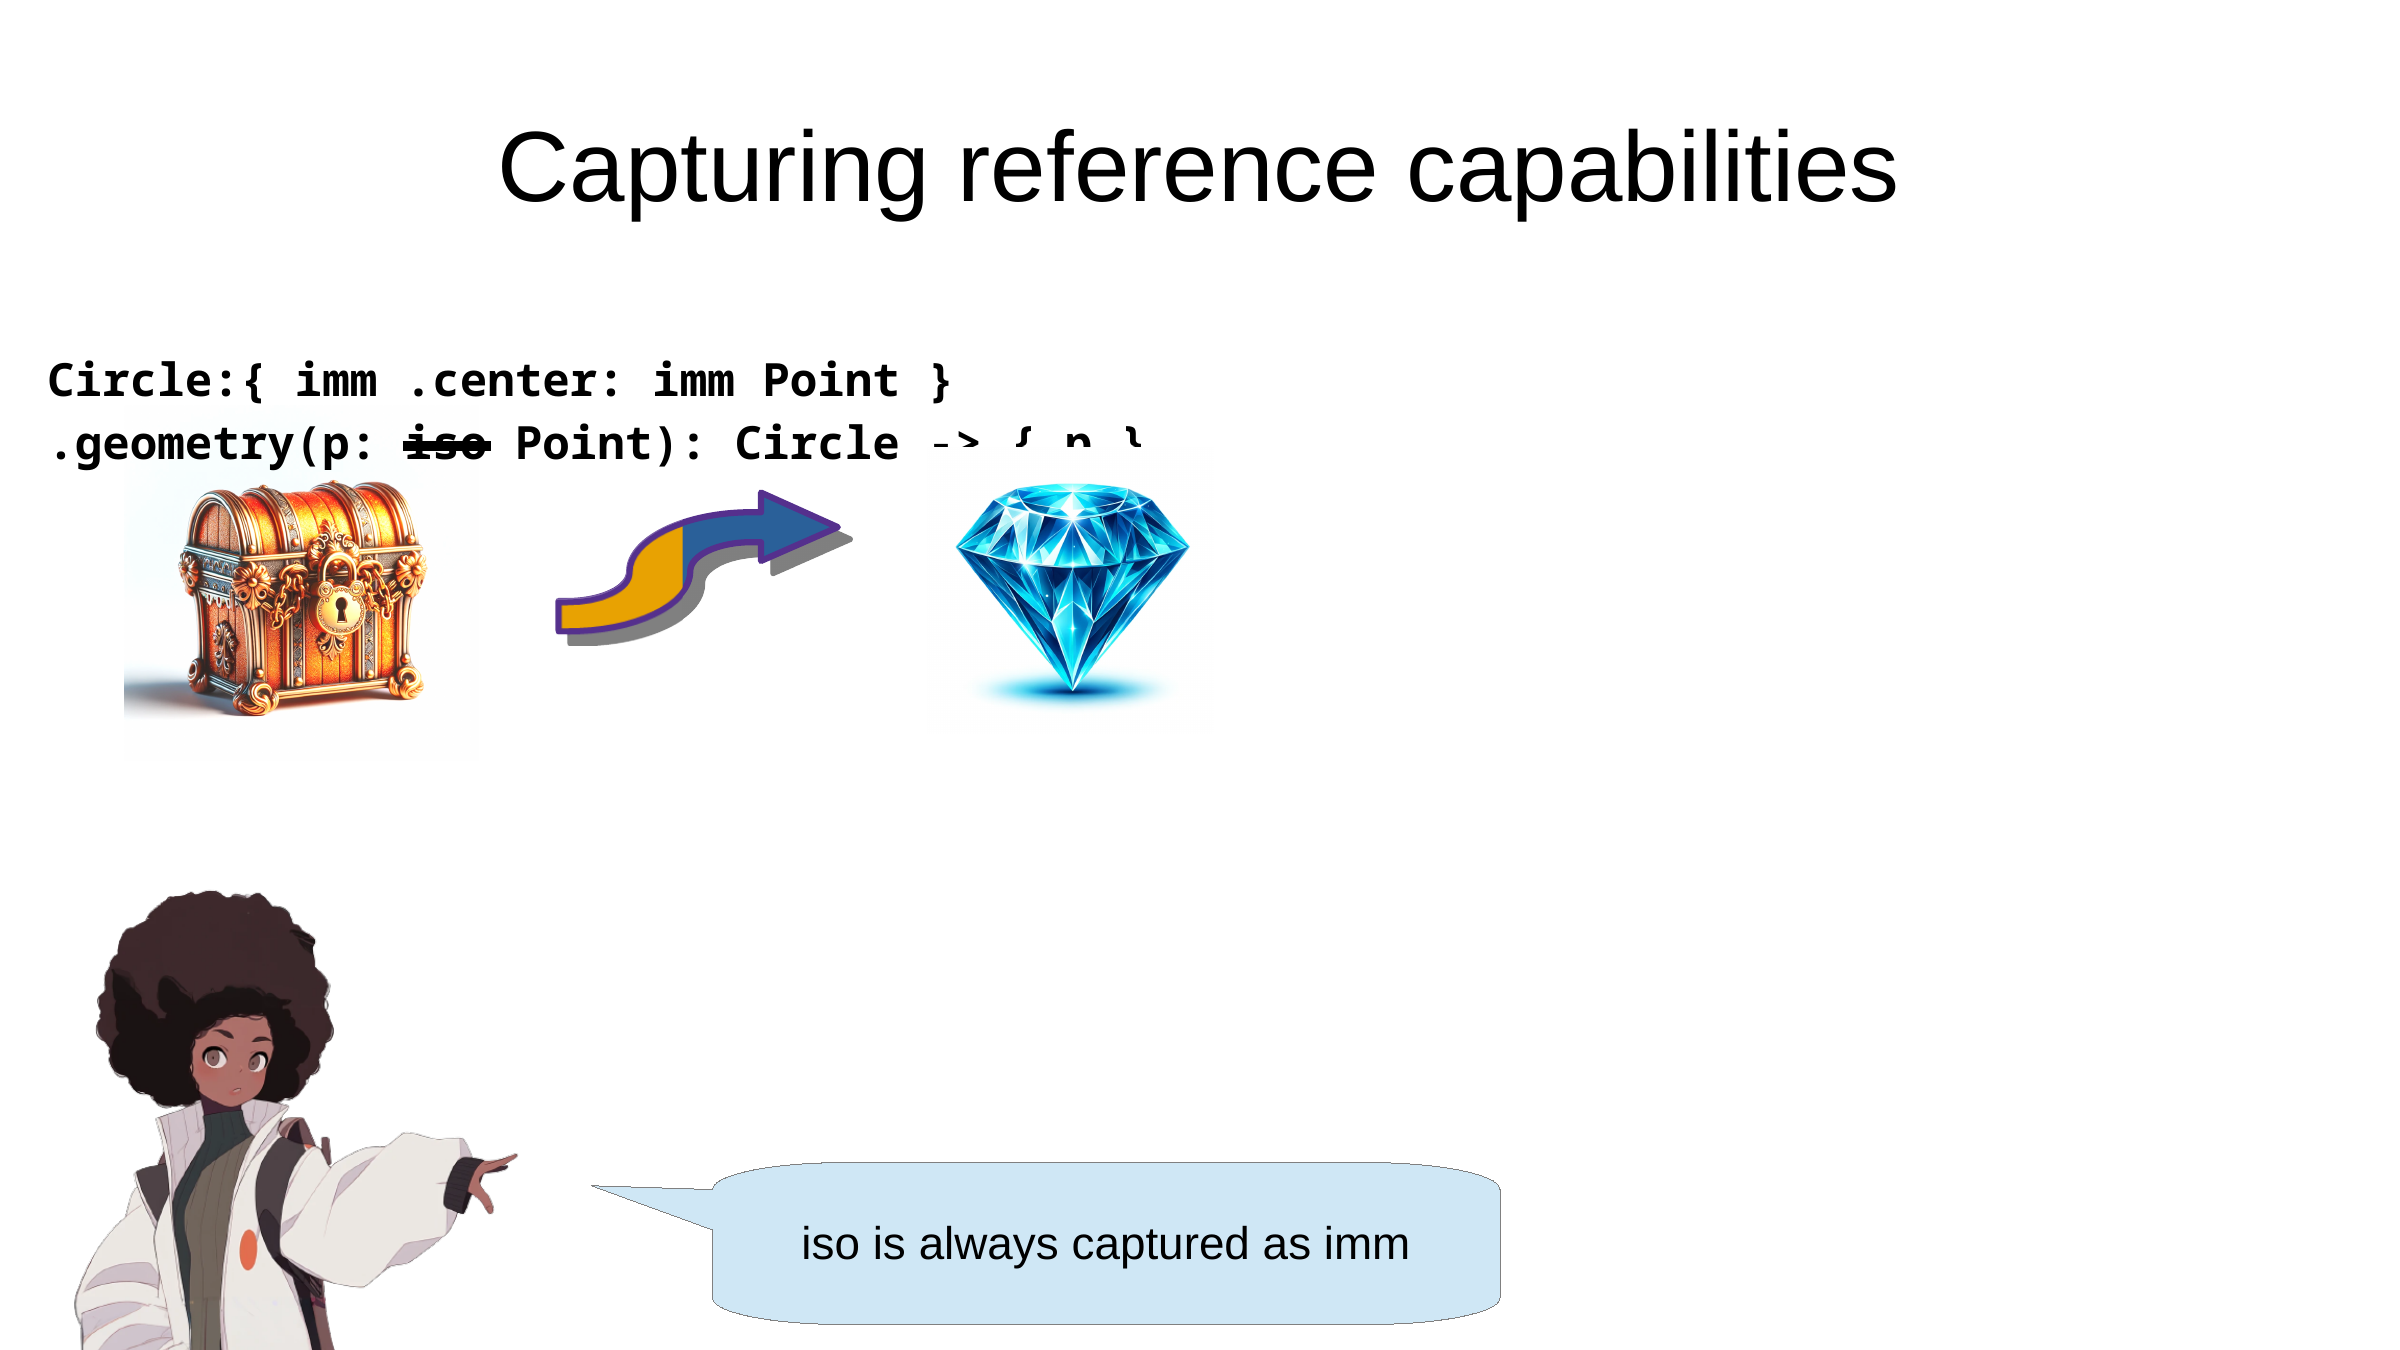

# Capturing reference capabilities
Circle:{ imm .center: imm Point }
.geometry(p: iso Point): Circle -> { p }
iso is always captured as imm